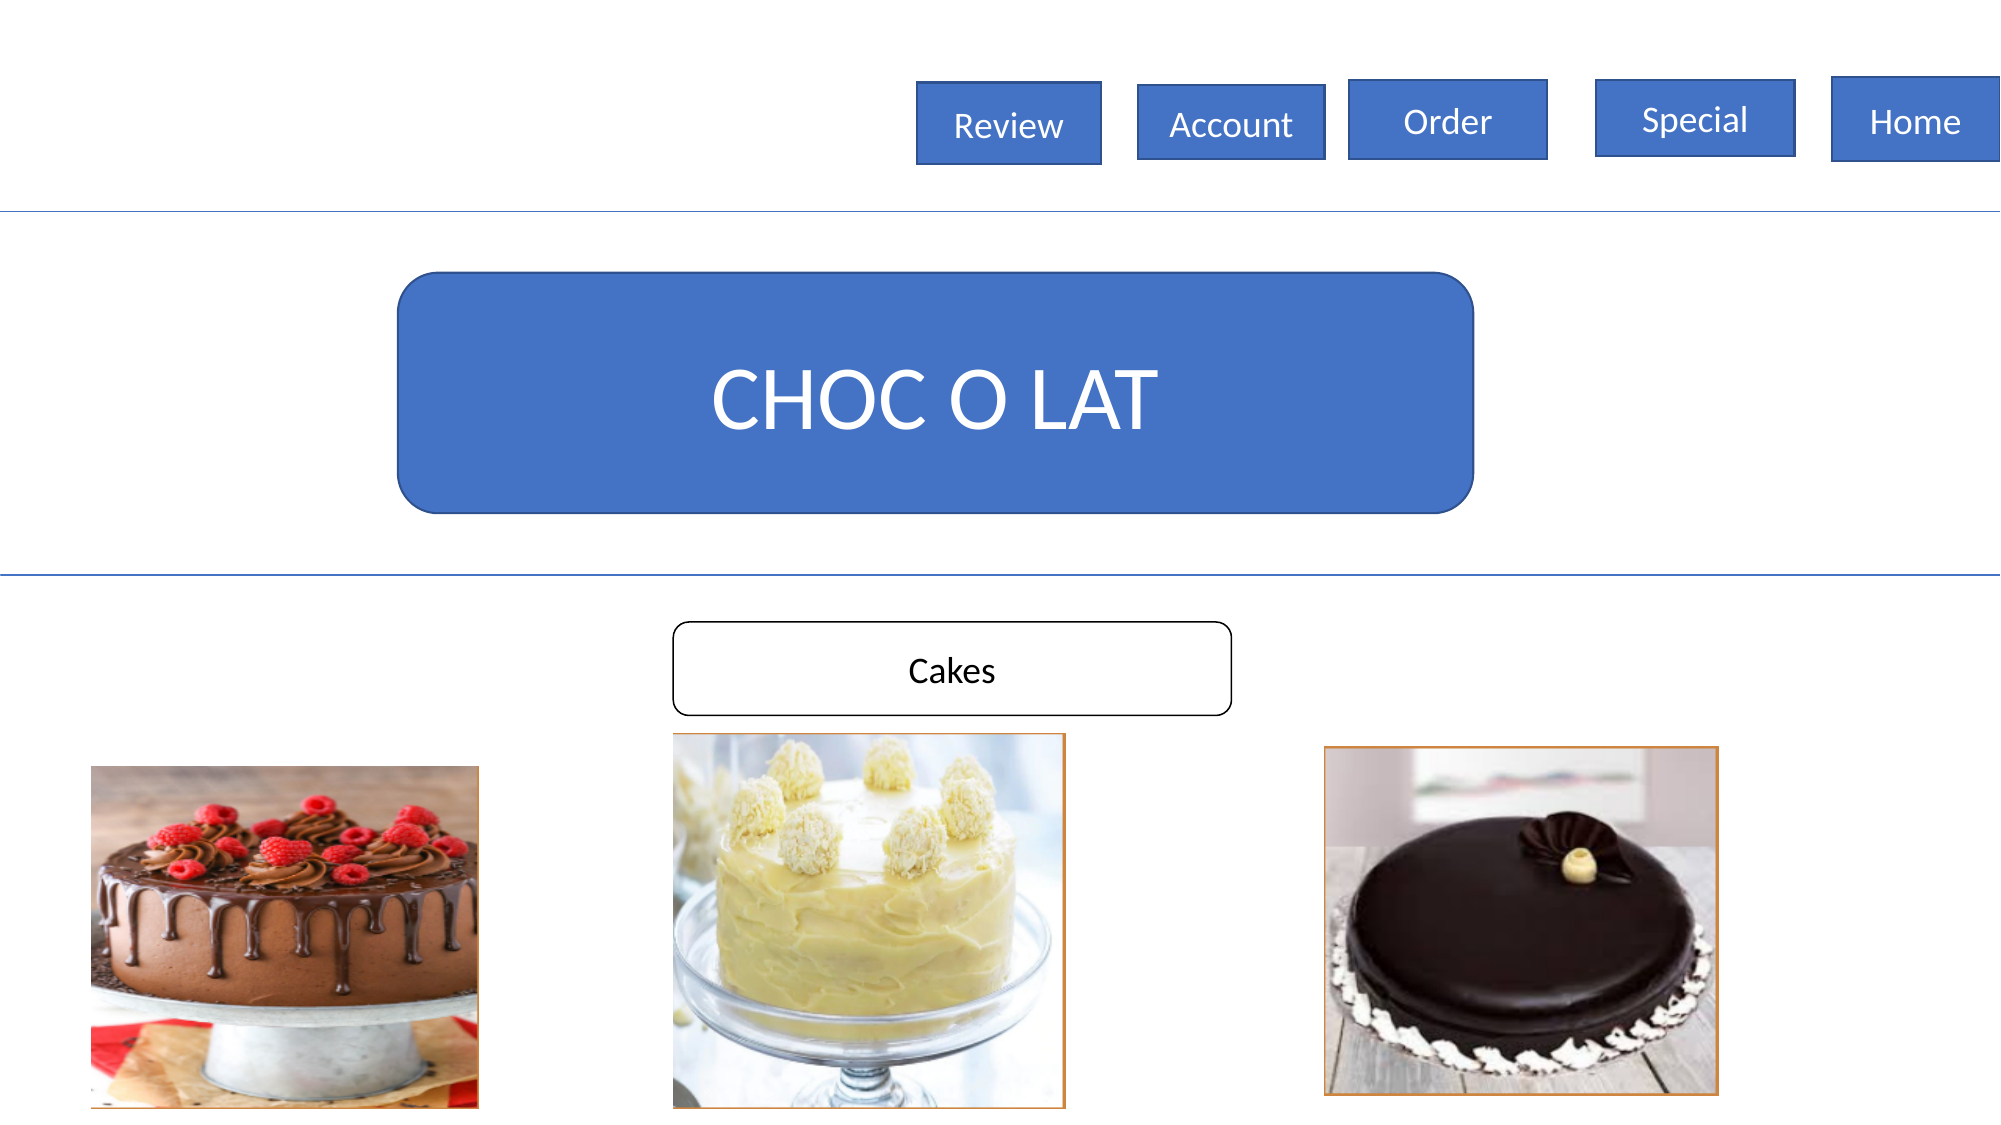

Home
Order
Special
Review
Account
CHOC O LAT
Cakes